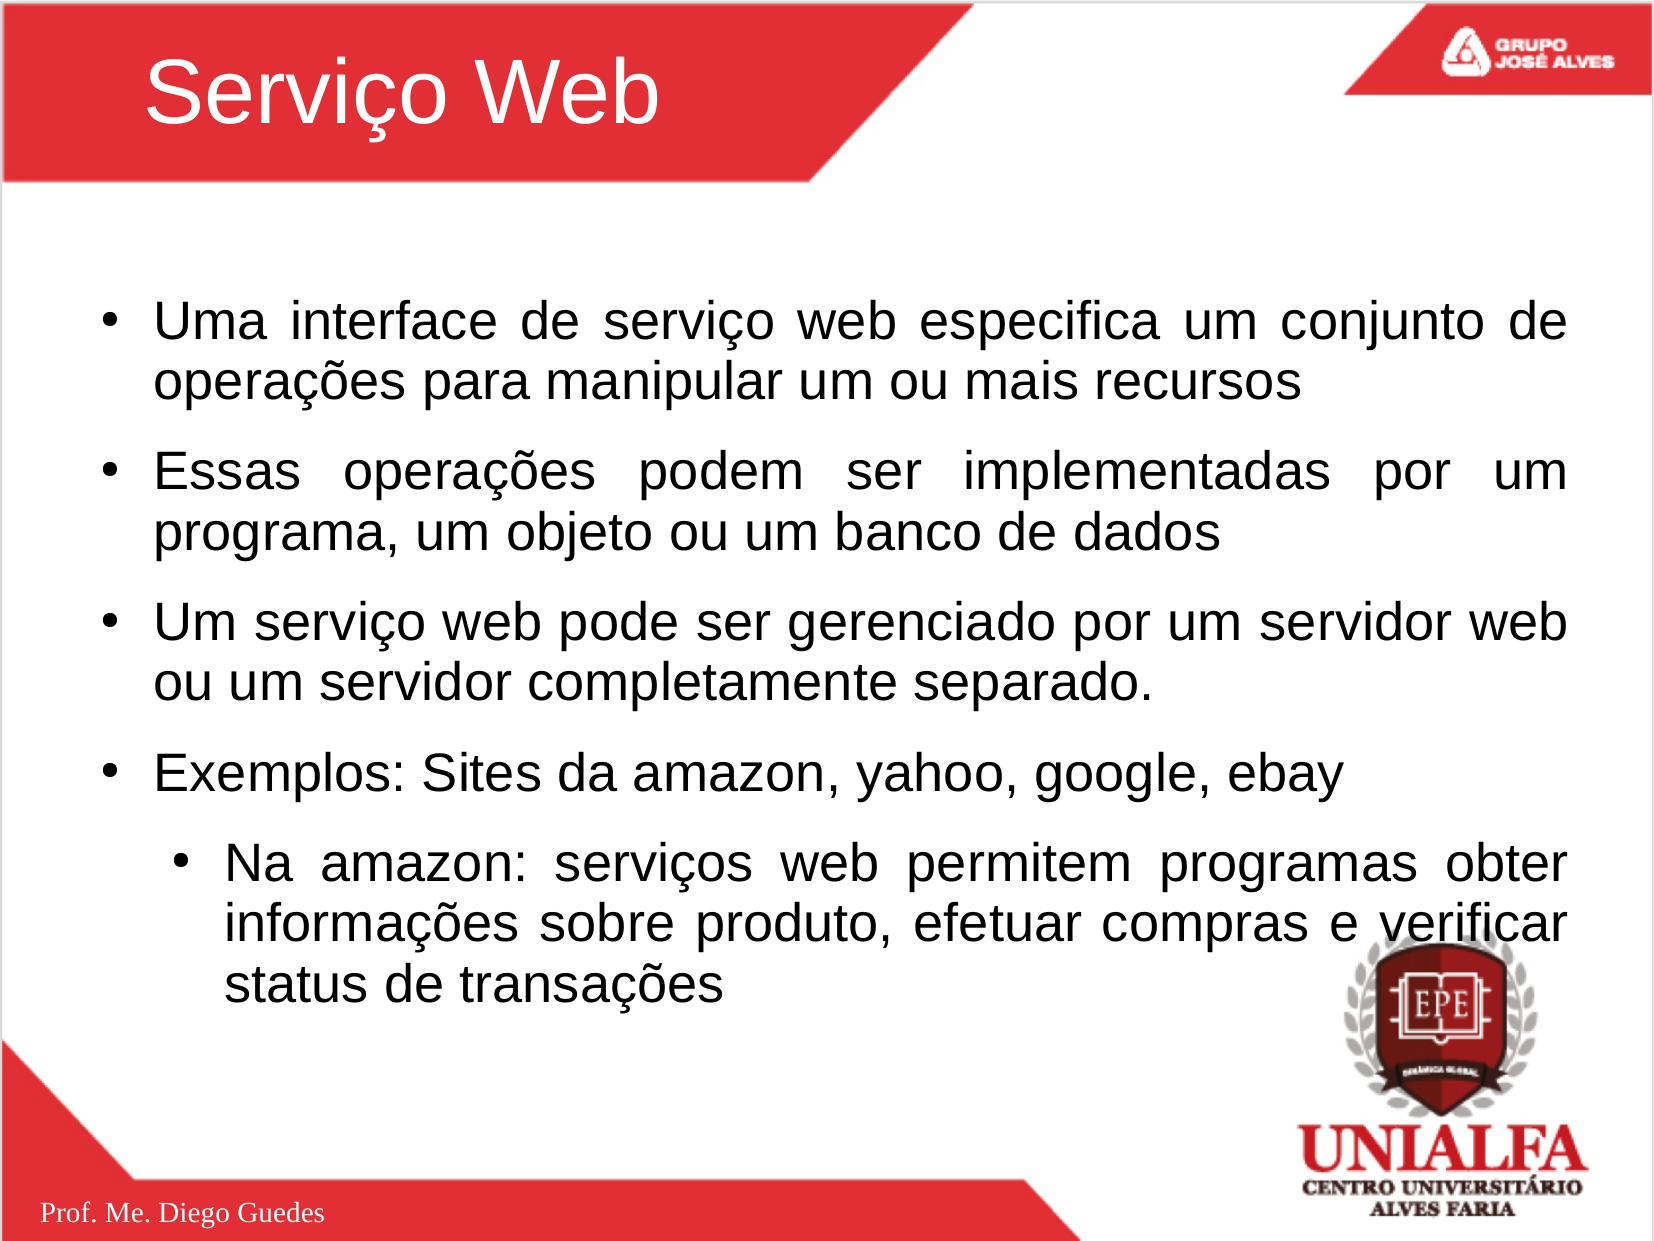

# Serviço Web
Uma interface de serviço web especifica um conjunto de operações para manipular um ou mais recursos
Essas operações podem ser implementadas por um programa, um objeto ou um banco de dados
Um serviço web pode ser gerenciado por um servidor web ou um servidor completamente separado.
Exemplos: Sites da amazon, yahoo, google, ebay
Na amazon: serviços web permitem programas obter informações sobre produto, efetuar compras e verificar status de transações